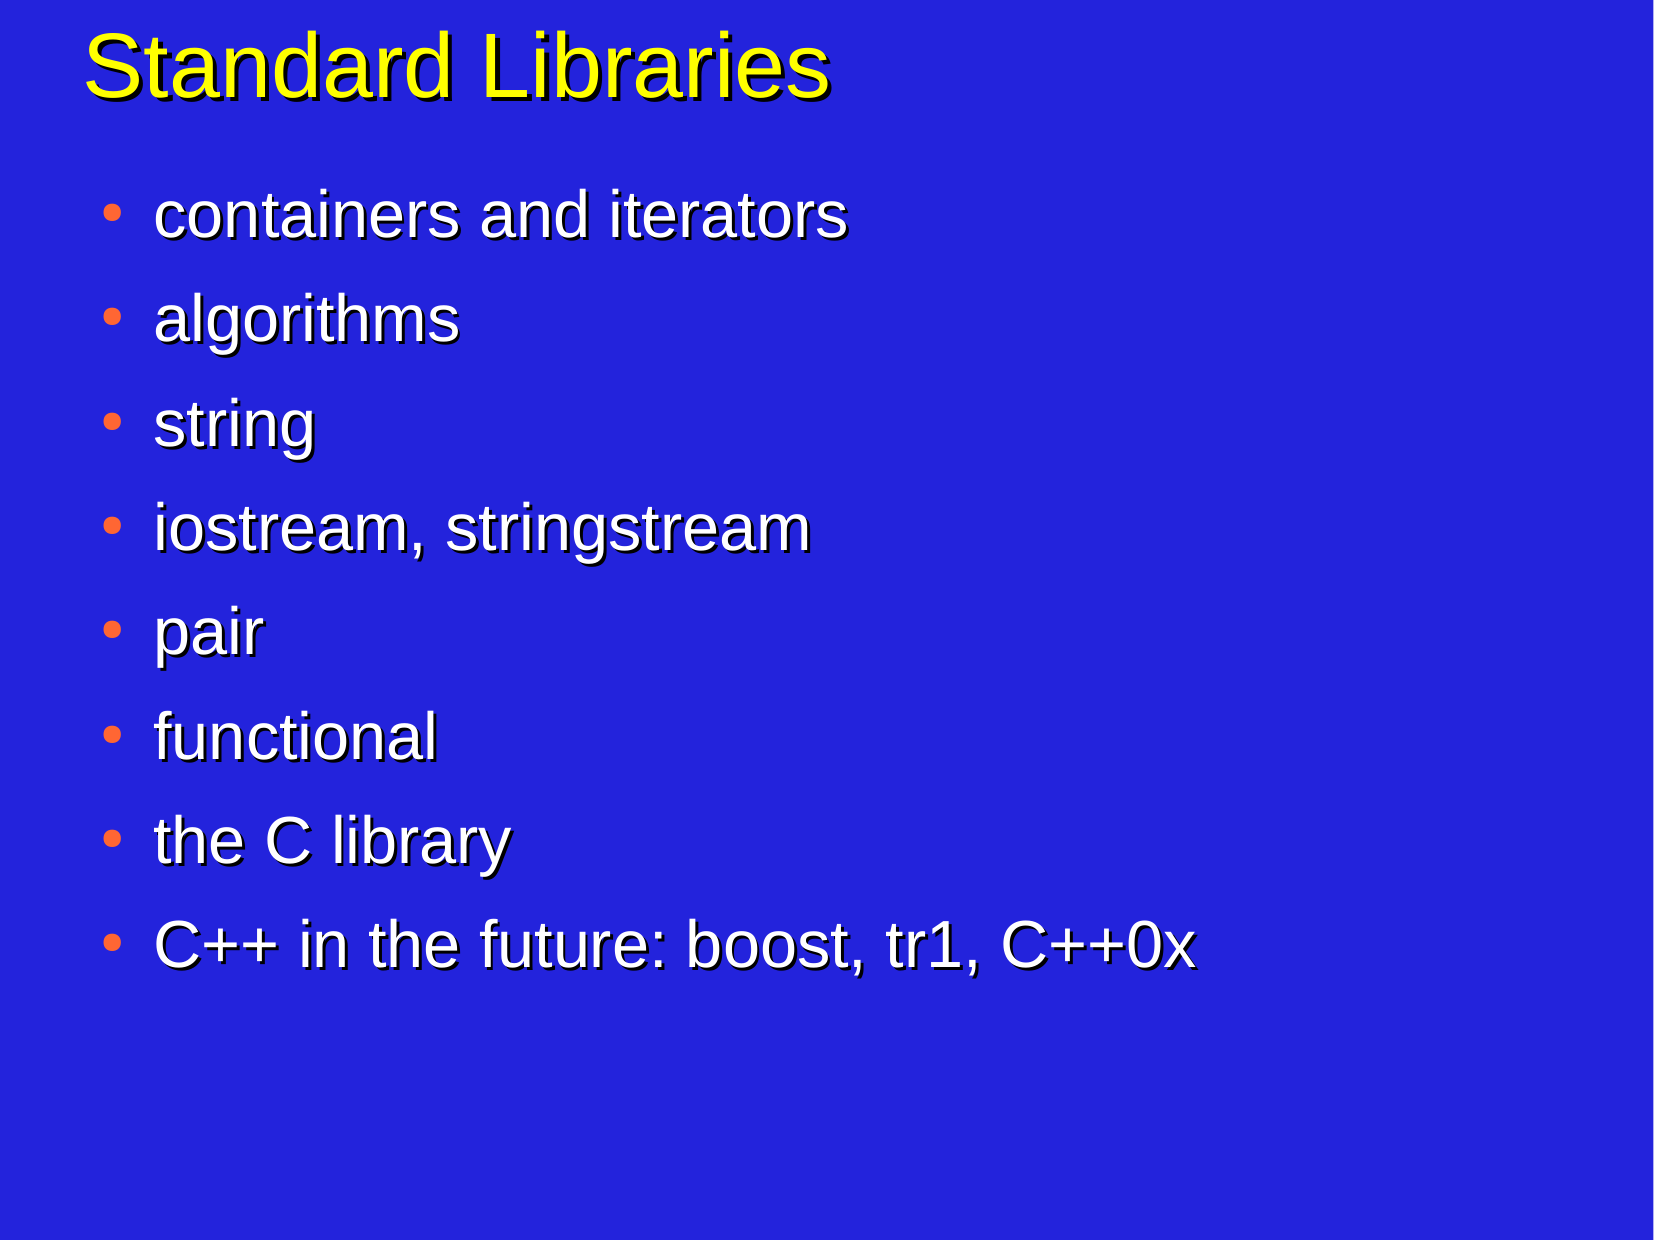

# Standard Libraries
containers and iterators
algorithms
string
iostream, stringstream
pair
functional
the C library
C++ in the future: boost, tr1, C++0x